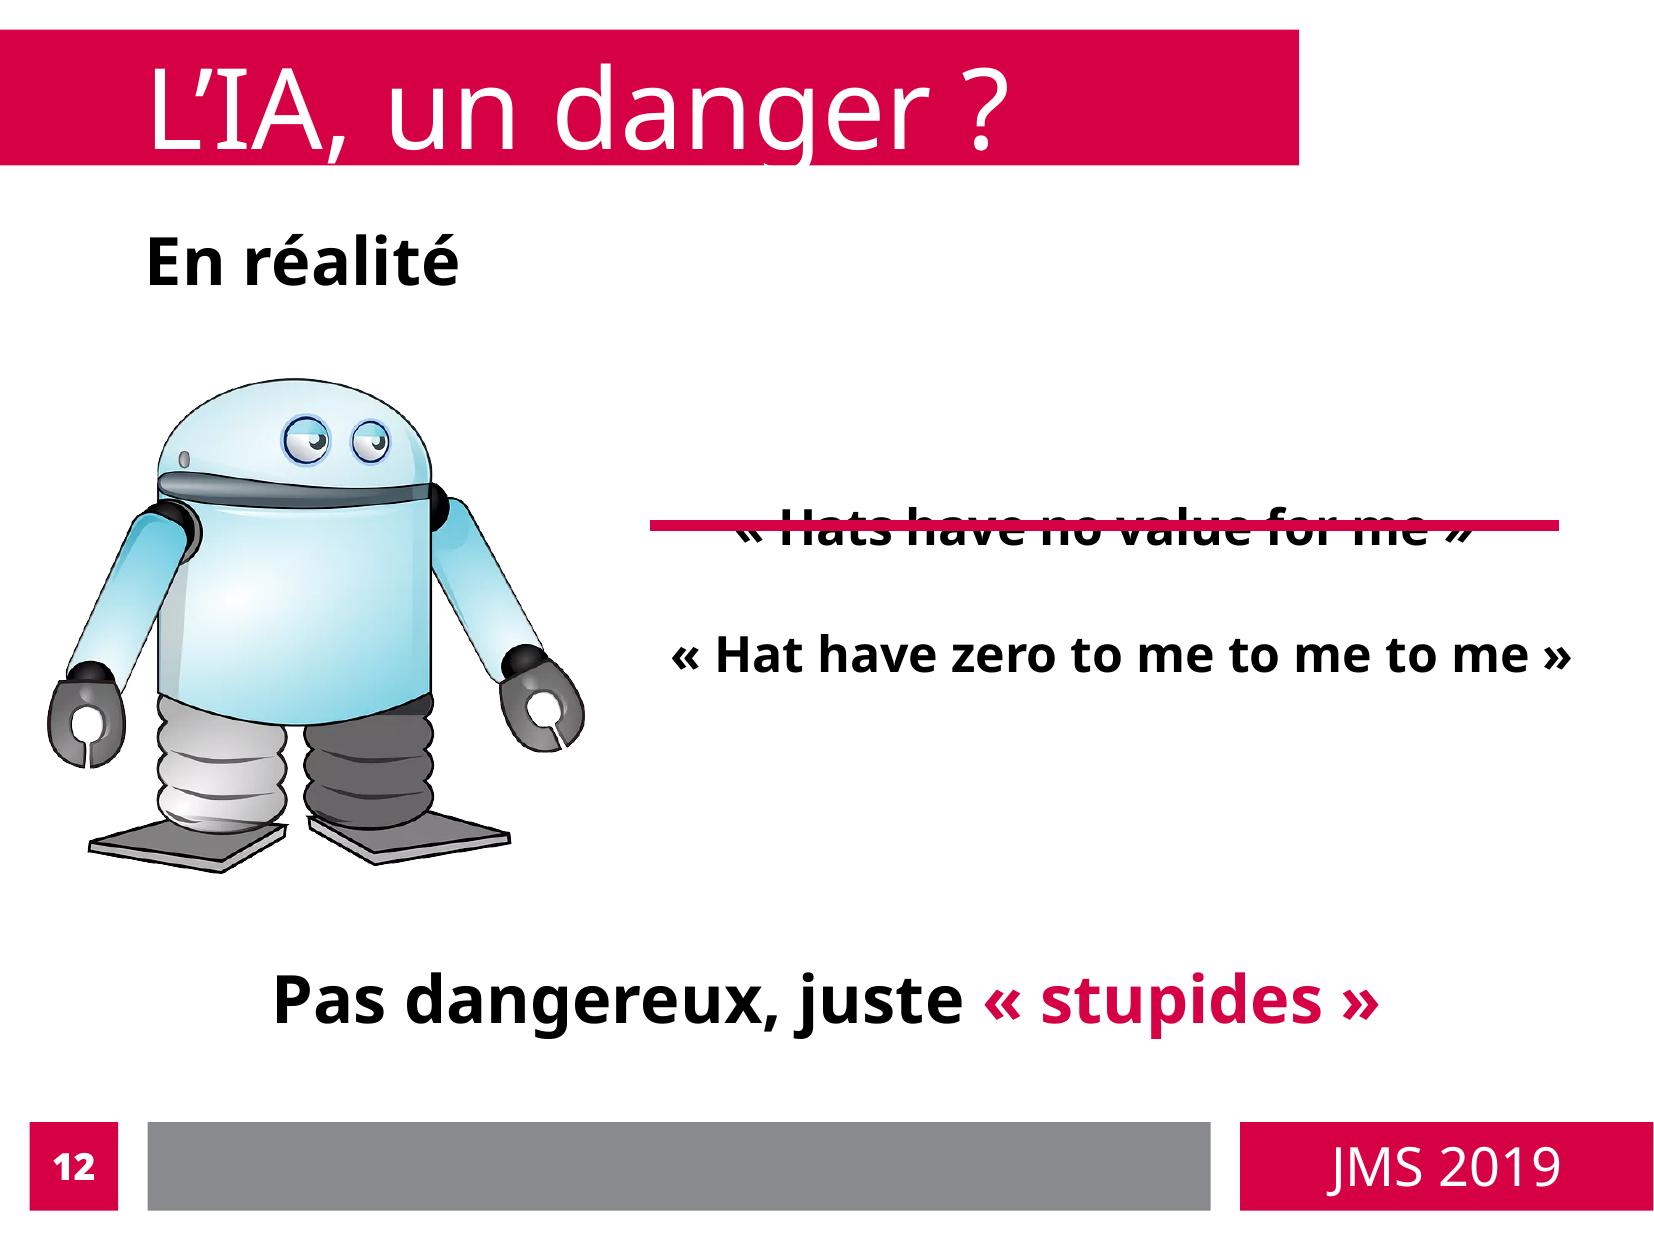

# L’IA, un danger ?
En réalité
« Hats have no value for me »
« Hat have zero to me to me to me »
Pas dangereux, juste « stupides »
12